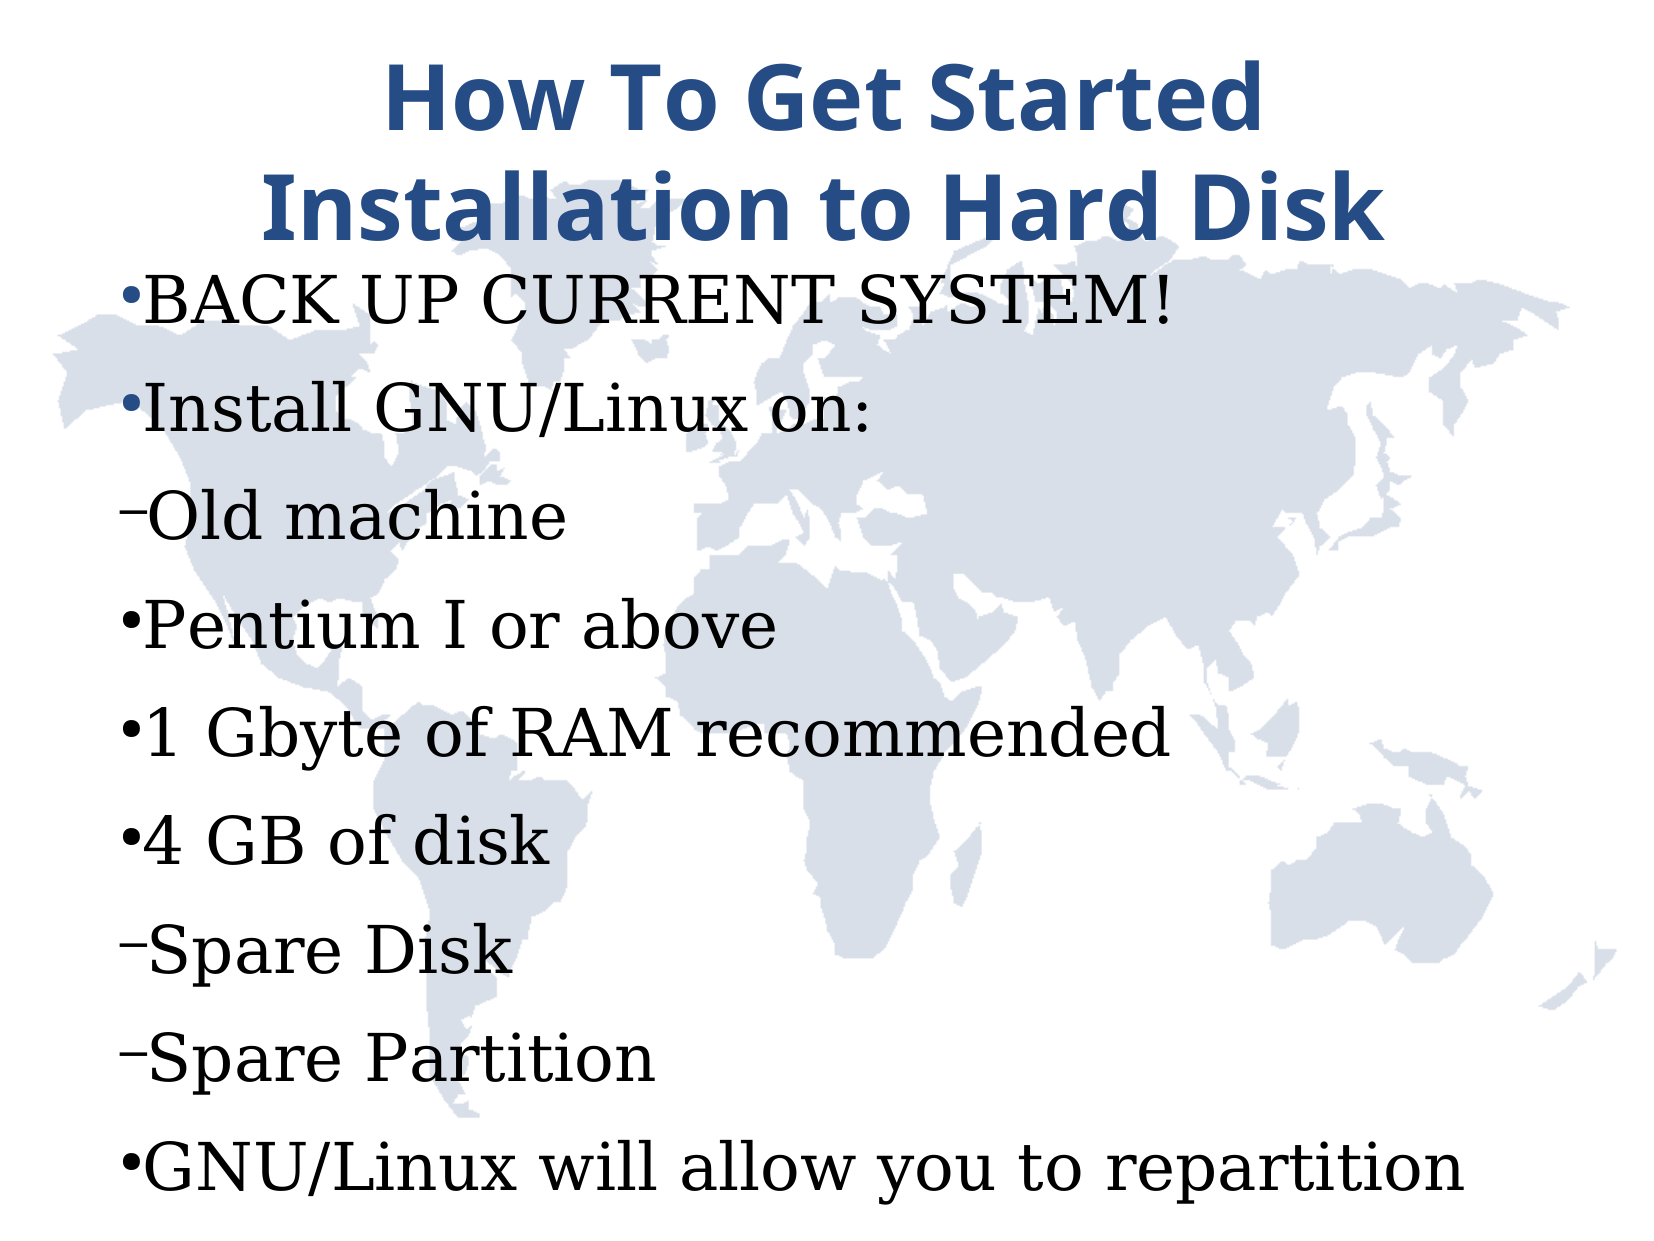

# How To Get Started Installation to Hard Disk
BACK UP CURRENT SYSTEM!
Install GNU/Linux on:
Old machine
Pentium I or above
1 Gbyte of RAM recommended
4 GB of disk
Spare Disk
Spare Partition
GNU/Linux will allow you to repartition
BACK UP CURRENT SYSTEM!
Boot loader will be installed